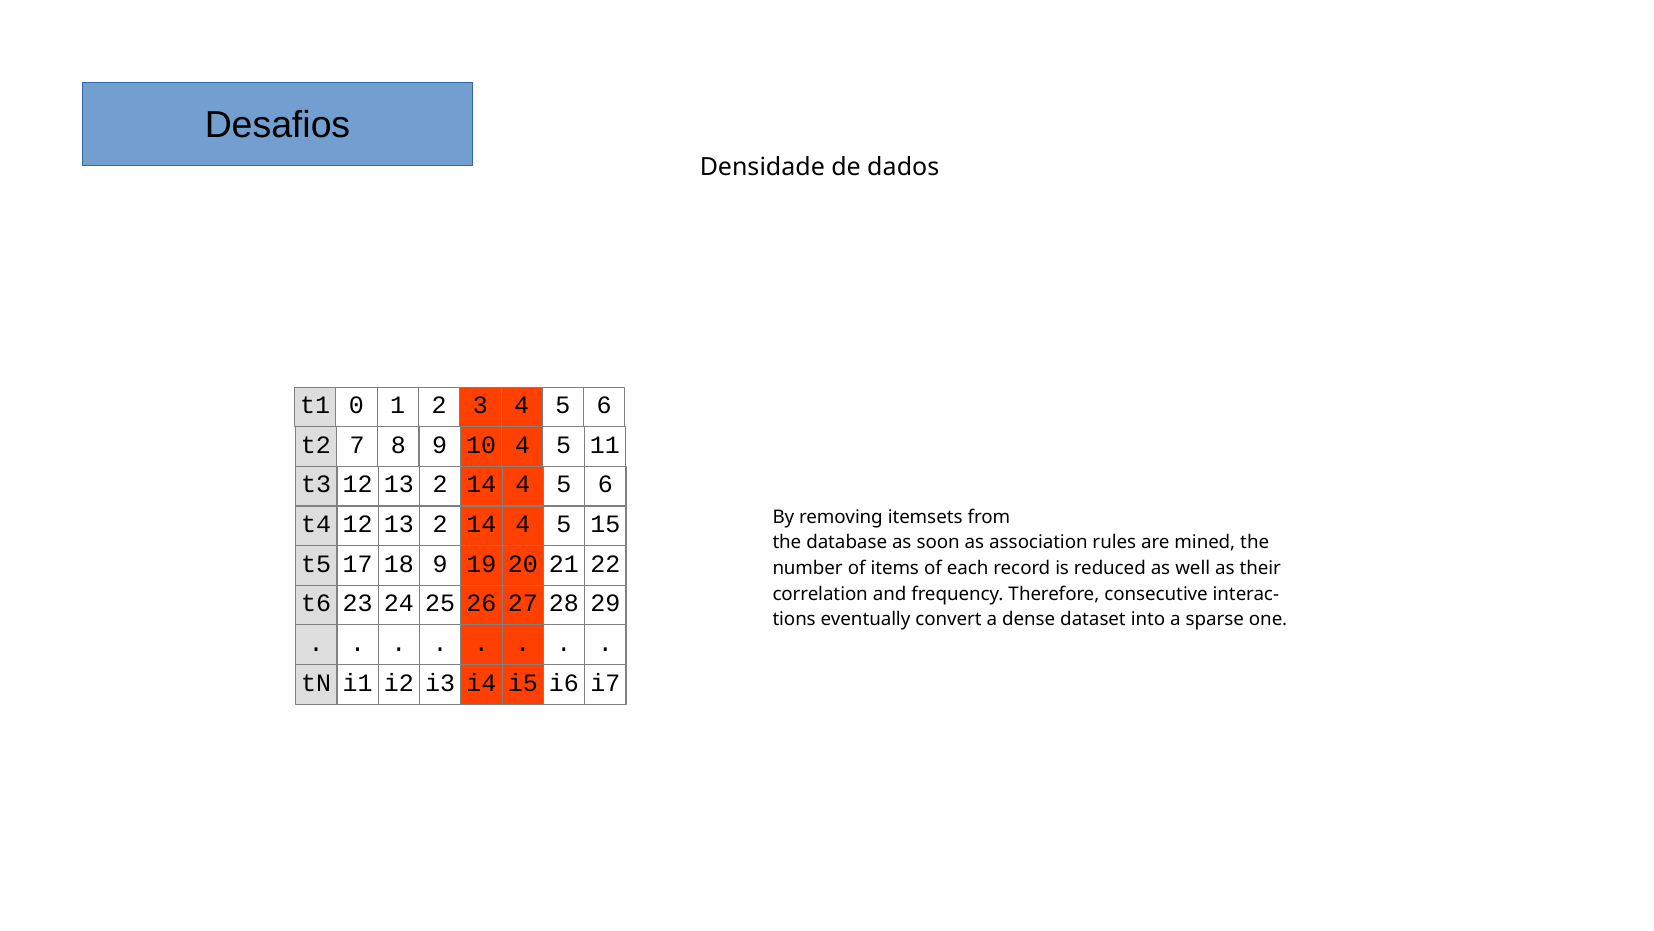

Desafios
Densidade de dados
t1
0
1
2
3
4
5
6
t2
7
8
9
10
4
5
11
t3
12
13
2
14
4
5
6
By removing itemsets from
the database as soon as association rules are mined, the
number of items of each record is reduced as well as their
correlation and frequency. Therefore, consecutive interac-
tions eventually convert a dense dataset into a sparse one.
t4
12
13
2
14
4
5
15
t5
17
18
9
19
20
21
22
t6
23
24
25
26
27
28
29
.
.
.
.
.
.
.
.
tN
i1
i2
i3
i4
i5
i6
i7